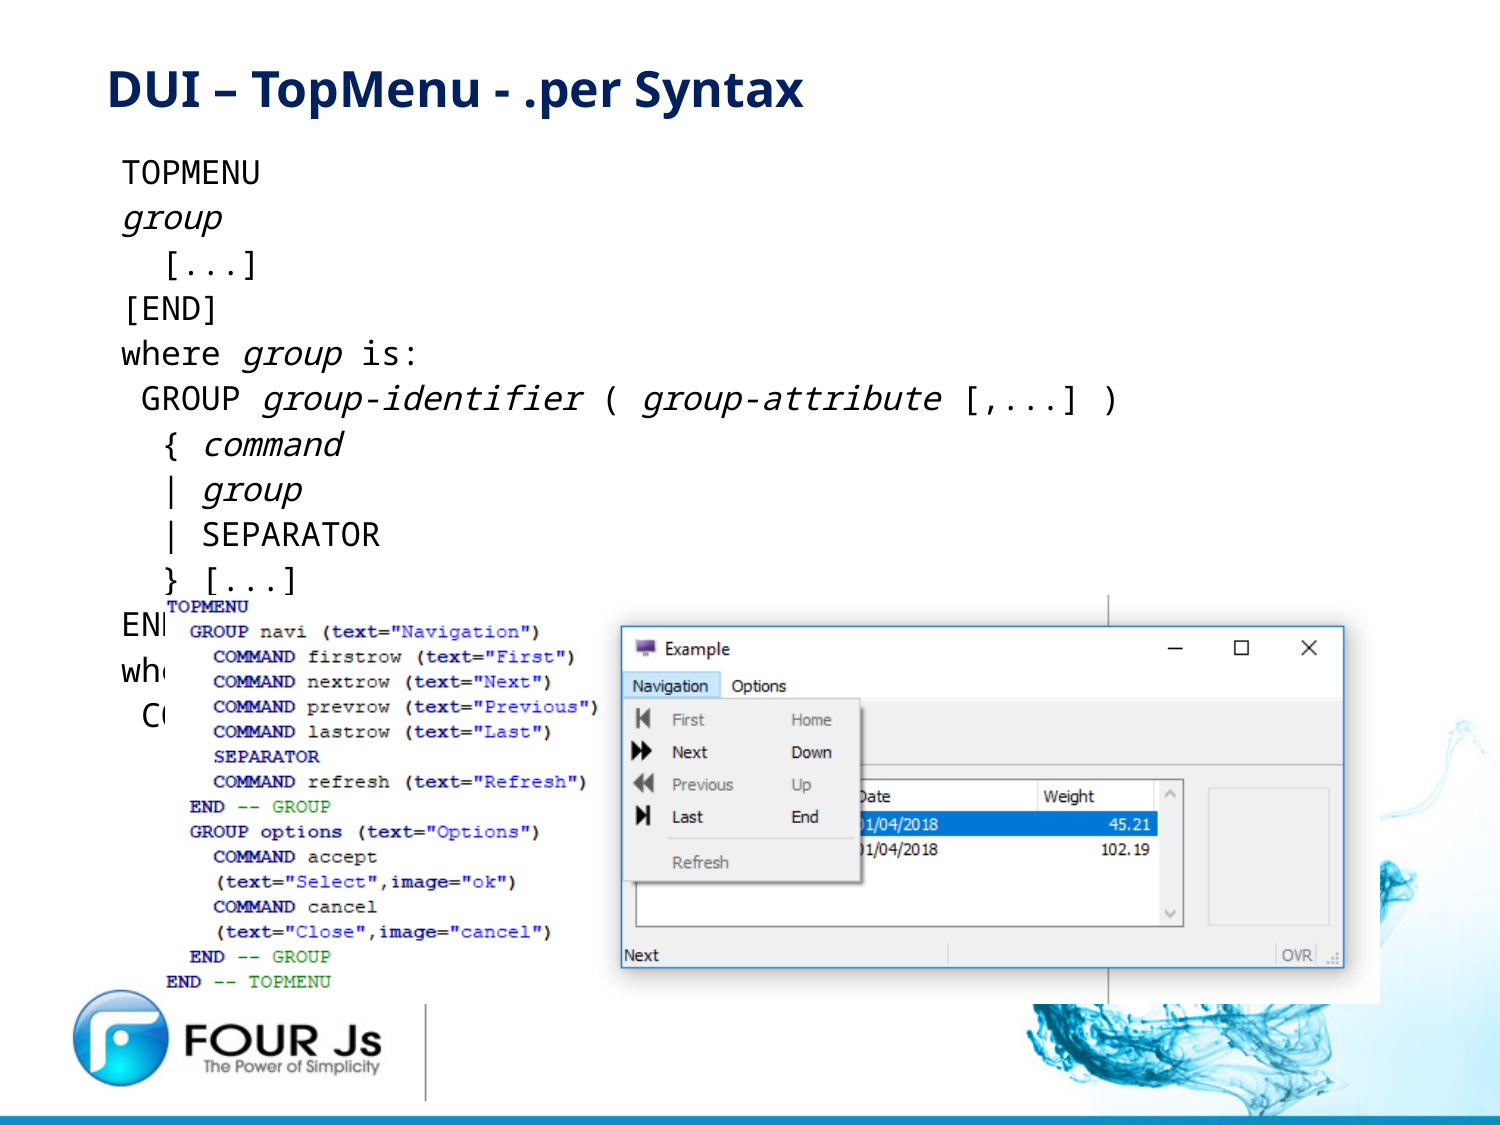

# DUI – TopMenu - .per Syntax
TOPMENU
group
  [...]
[END]
where group is:
 GROUP group-identifier ( group-attribute [,...] )
  { command
  | group
  | SEPARATOR
  } [...]
END
where command is:
 COMMAND command-identifier ( item-attribute [,...] )